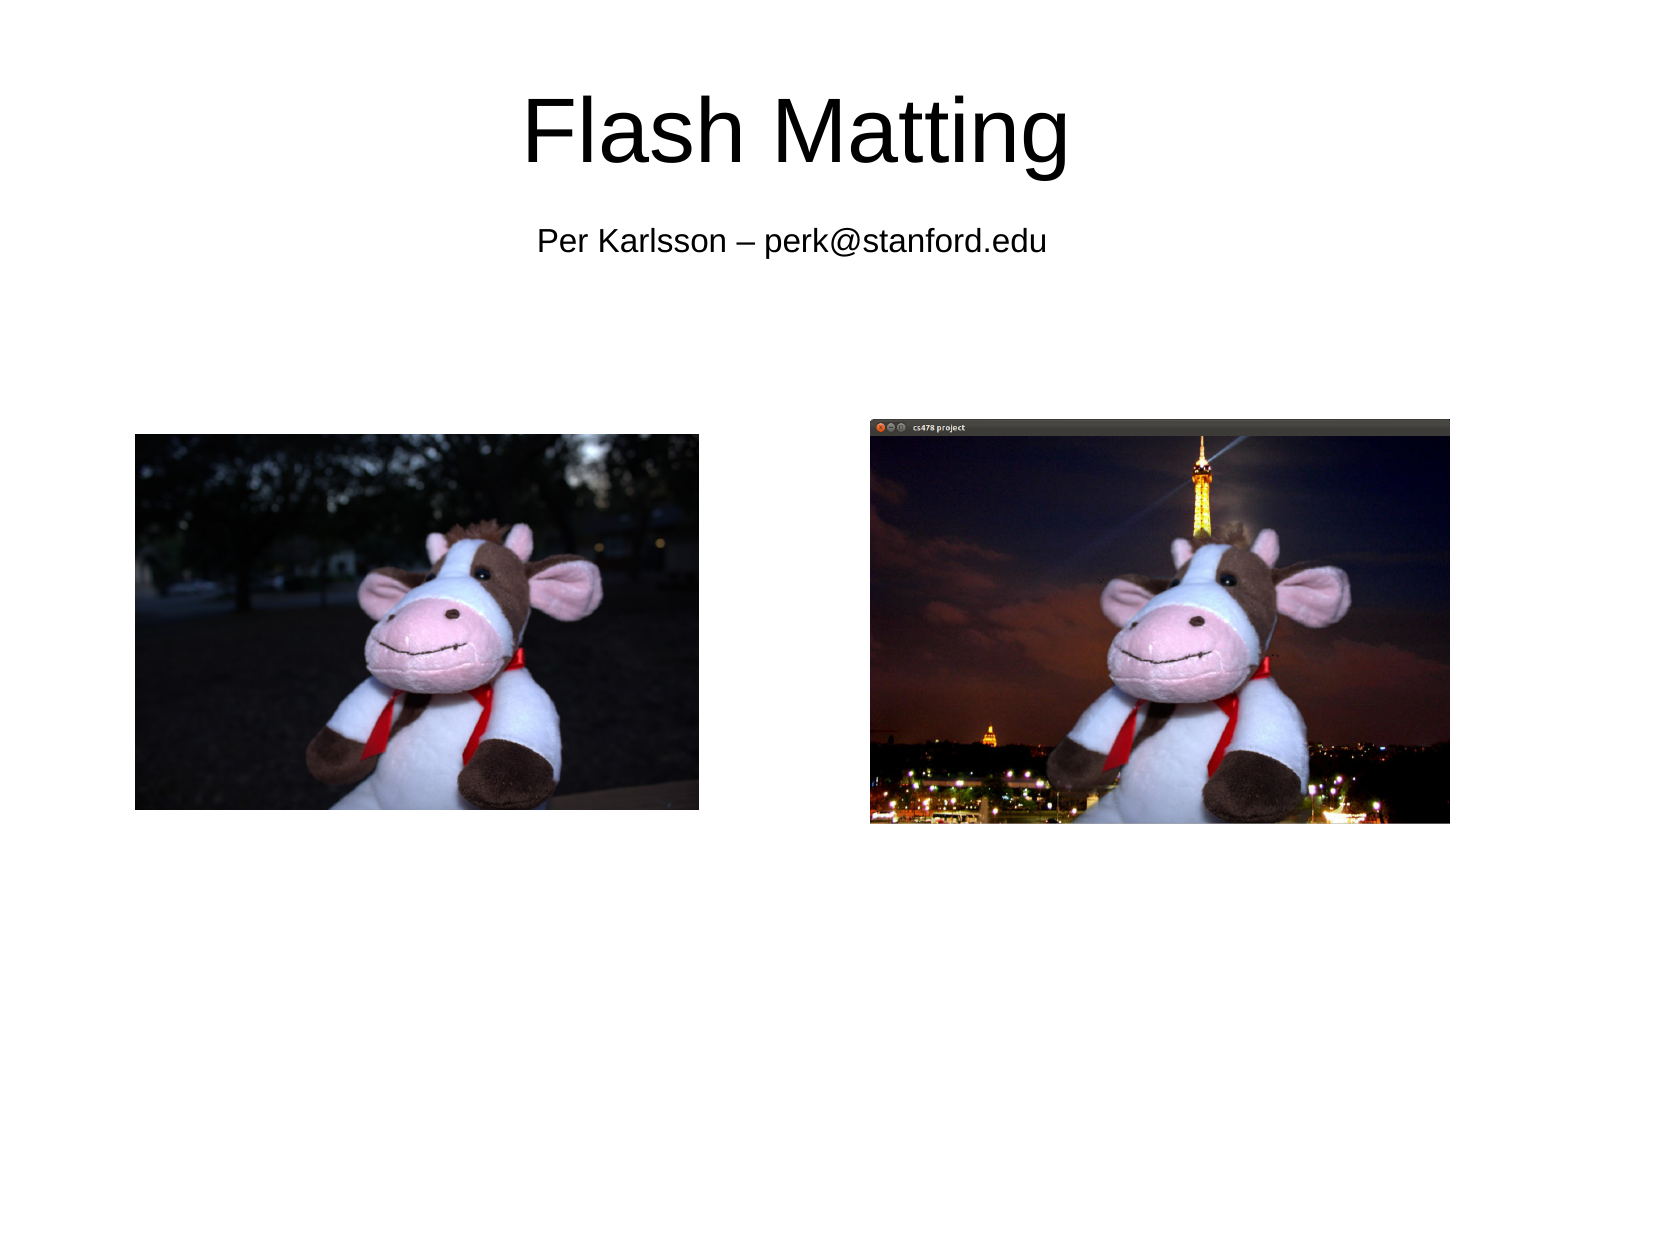

#
Flash Matting
Per Karlsson – perk@stanford.edu